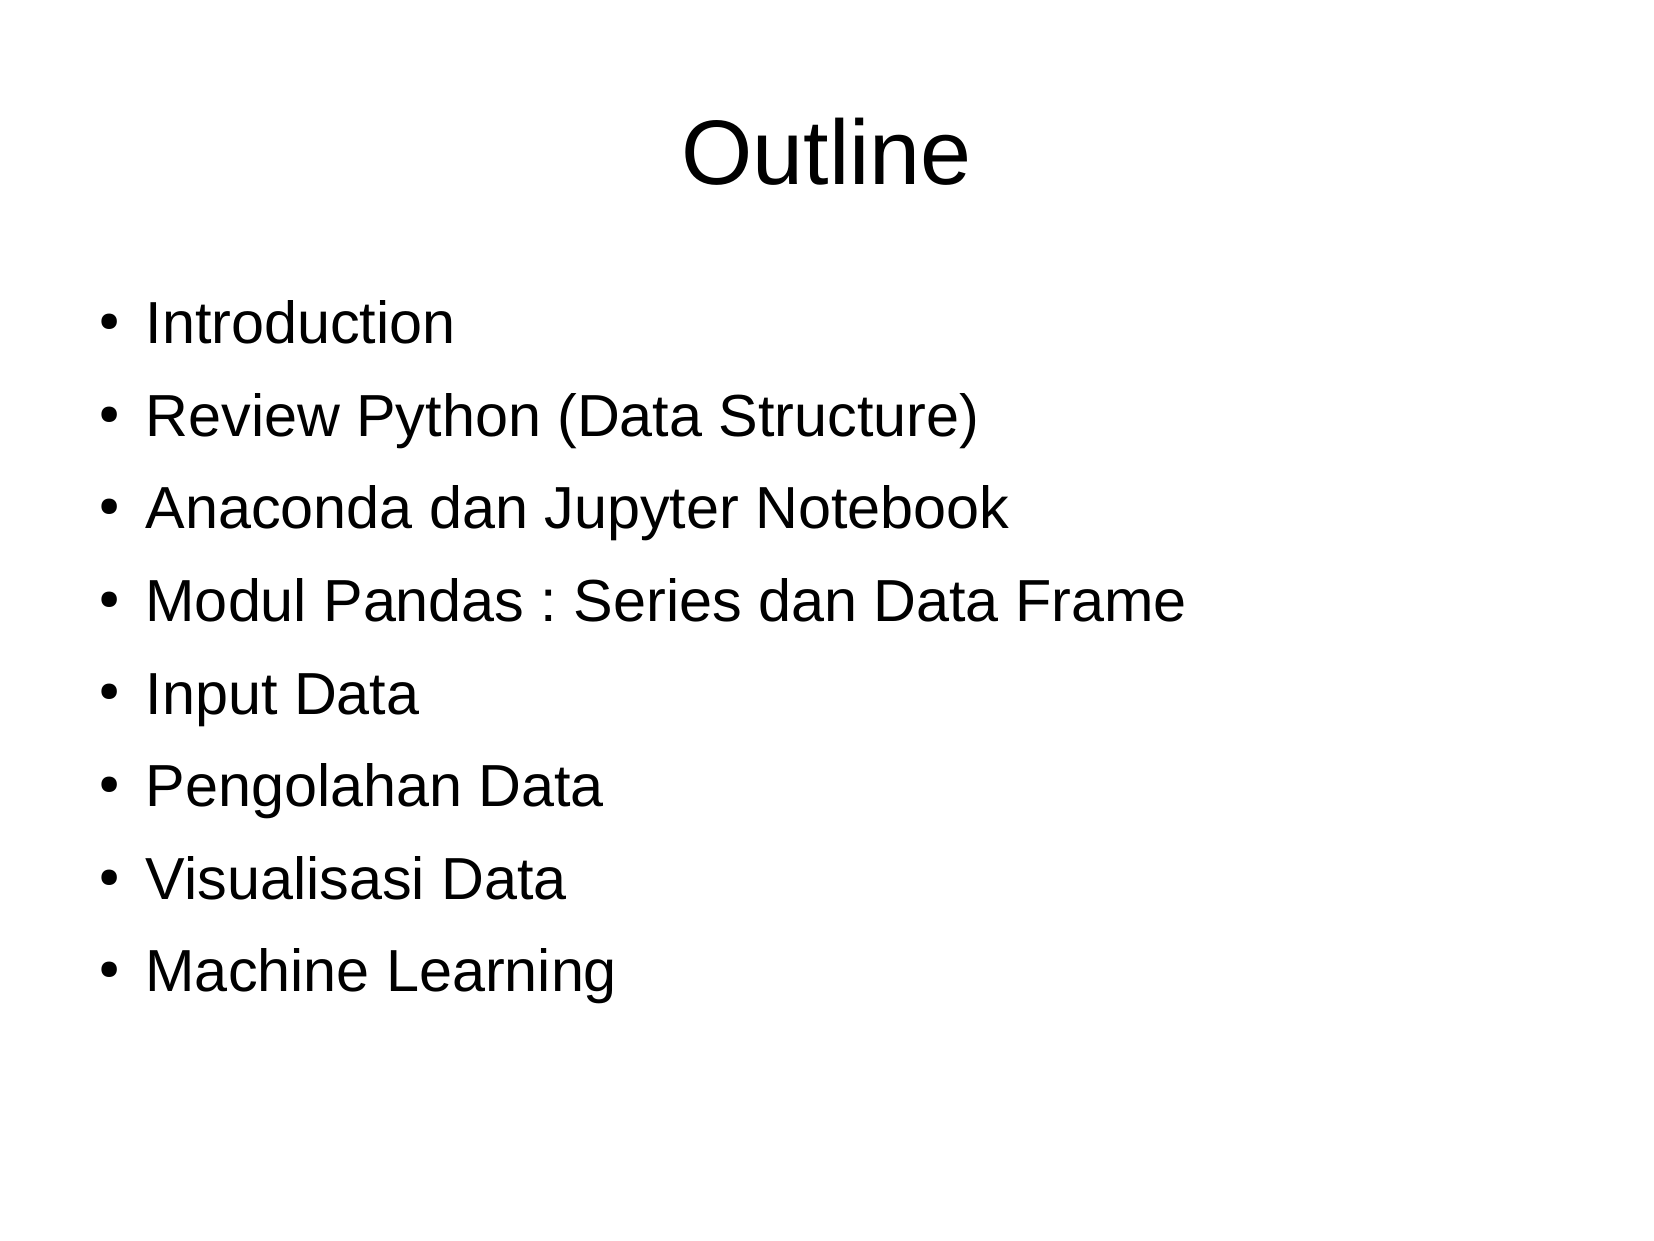

# Outline
Introduction
Review Python (Data Structure)
Anaconda dan Jupyter Notebook
Modul Pandas : Series dan Data Frame
Input Data
Pengolahan Data
Visualisasi Data
Machine Learning